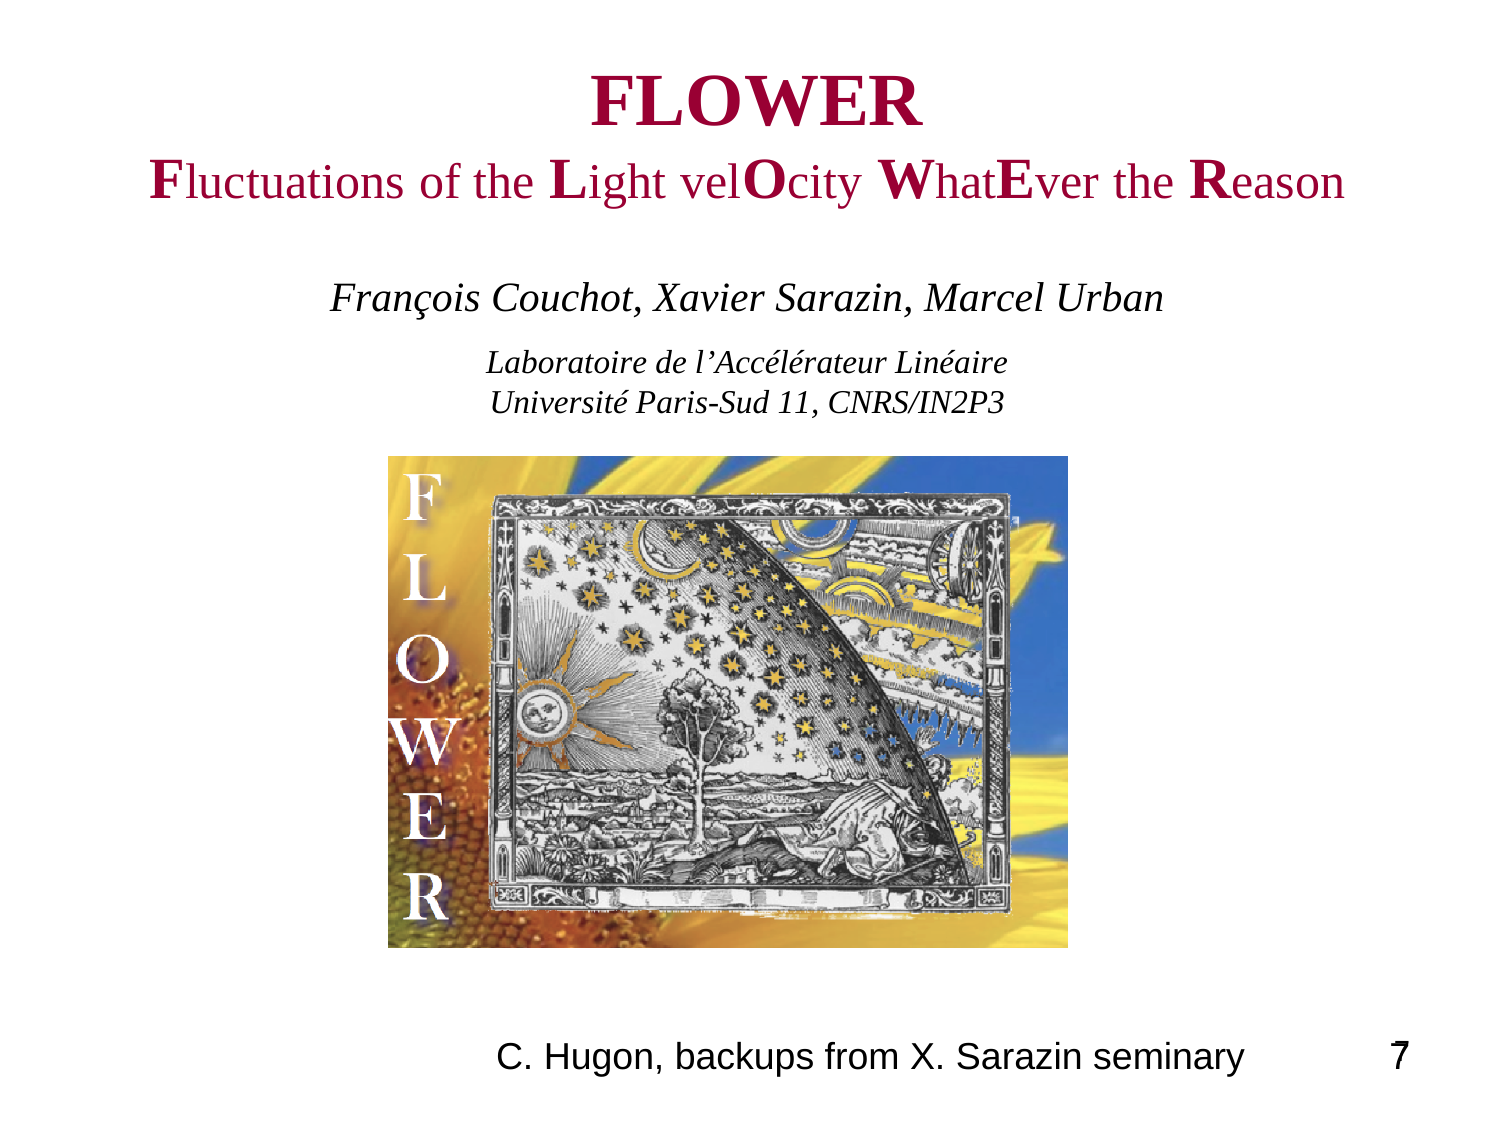

FLOWER
Fluctuations of the Light velOcity WhatEver the Reason
François Couchot, Xavier Sarazin, Marcel Urban
Laboratoire de l’Accélérateur Linéaire
Université Paris-Sud 11, CNRS/IN2P3
C. Hugon, backups from X. Sarazin seminary
7
5